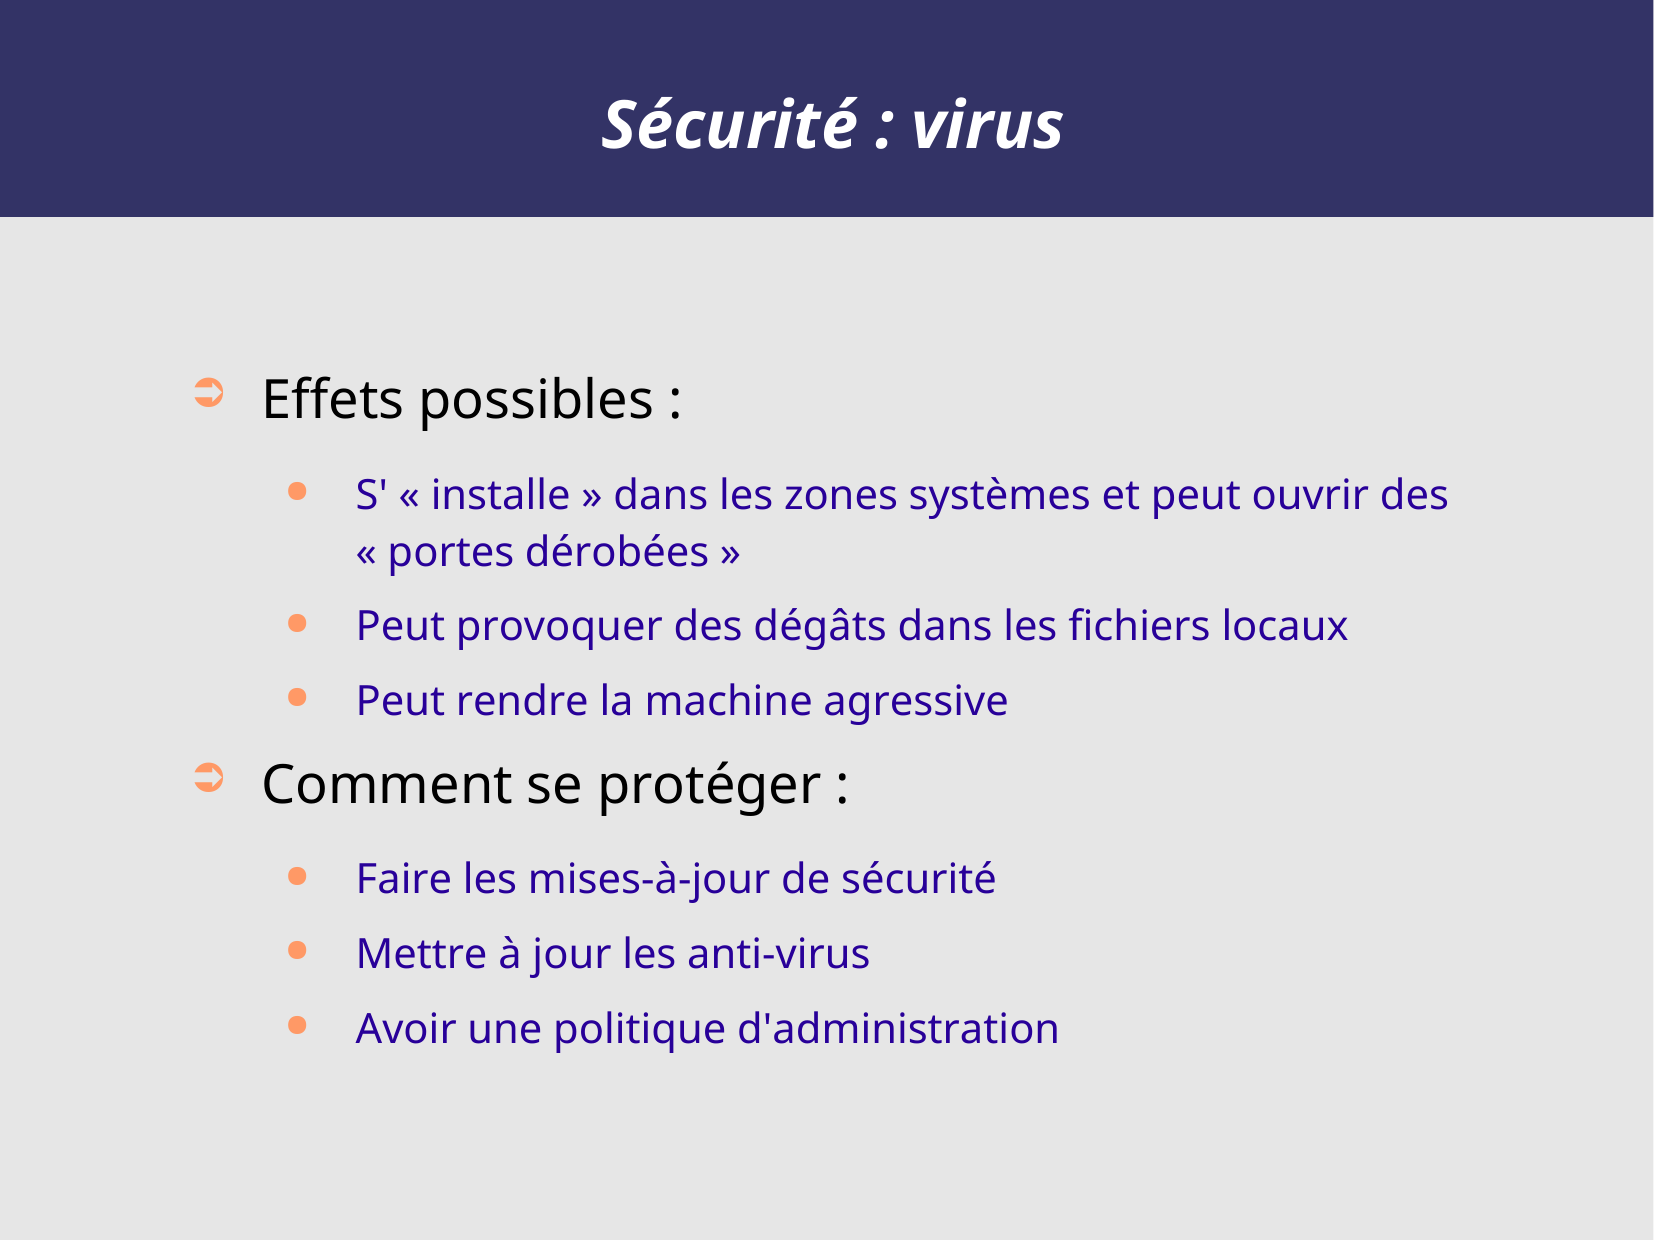

# Sécurité : virus
Effets possibles :
S' « installe » dans les zones systèmes et peut ouvrir des « portes dérobées »
Peut provoquer des dégâts dans les fichiers locaux
Peut rendre la machine agressive
Comment se protéger :
Faire les mises-à-jour de sécurité
Mettre à jour les anti-virus
Avoir une politique d'administration